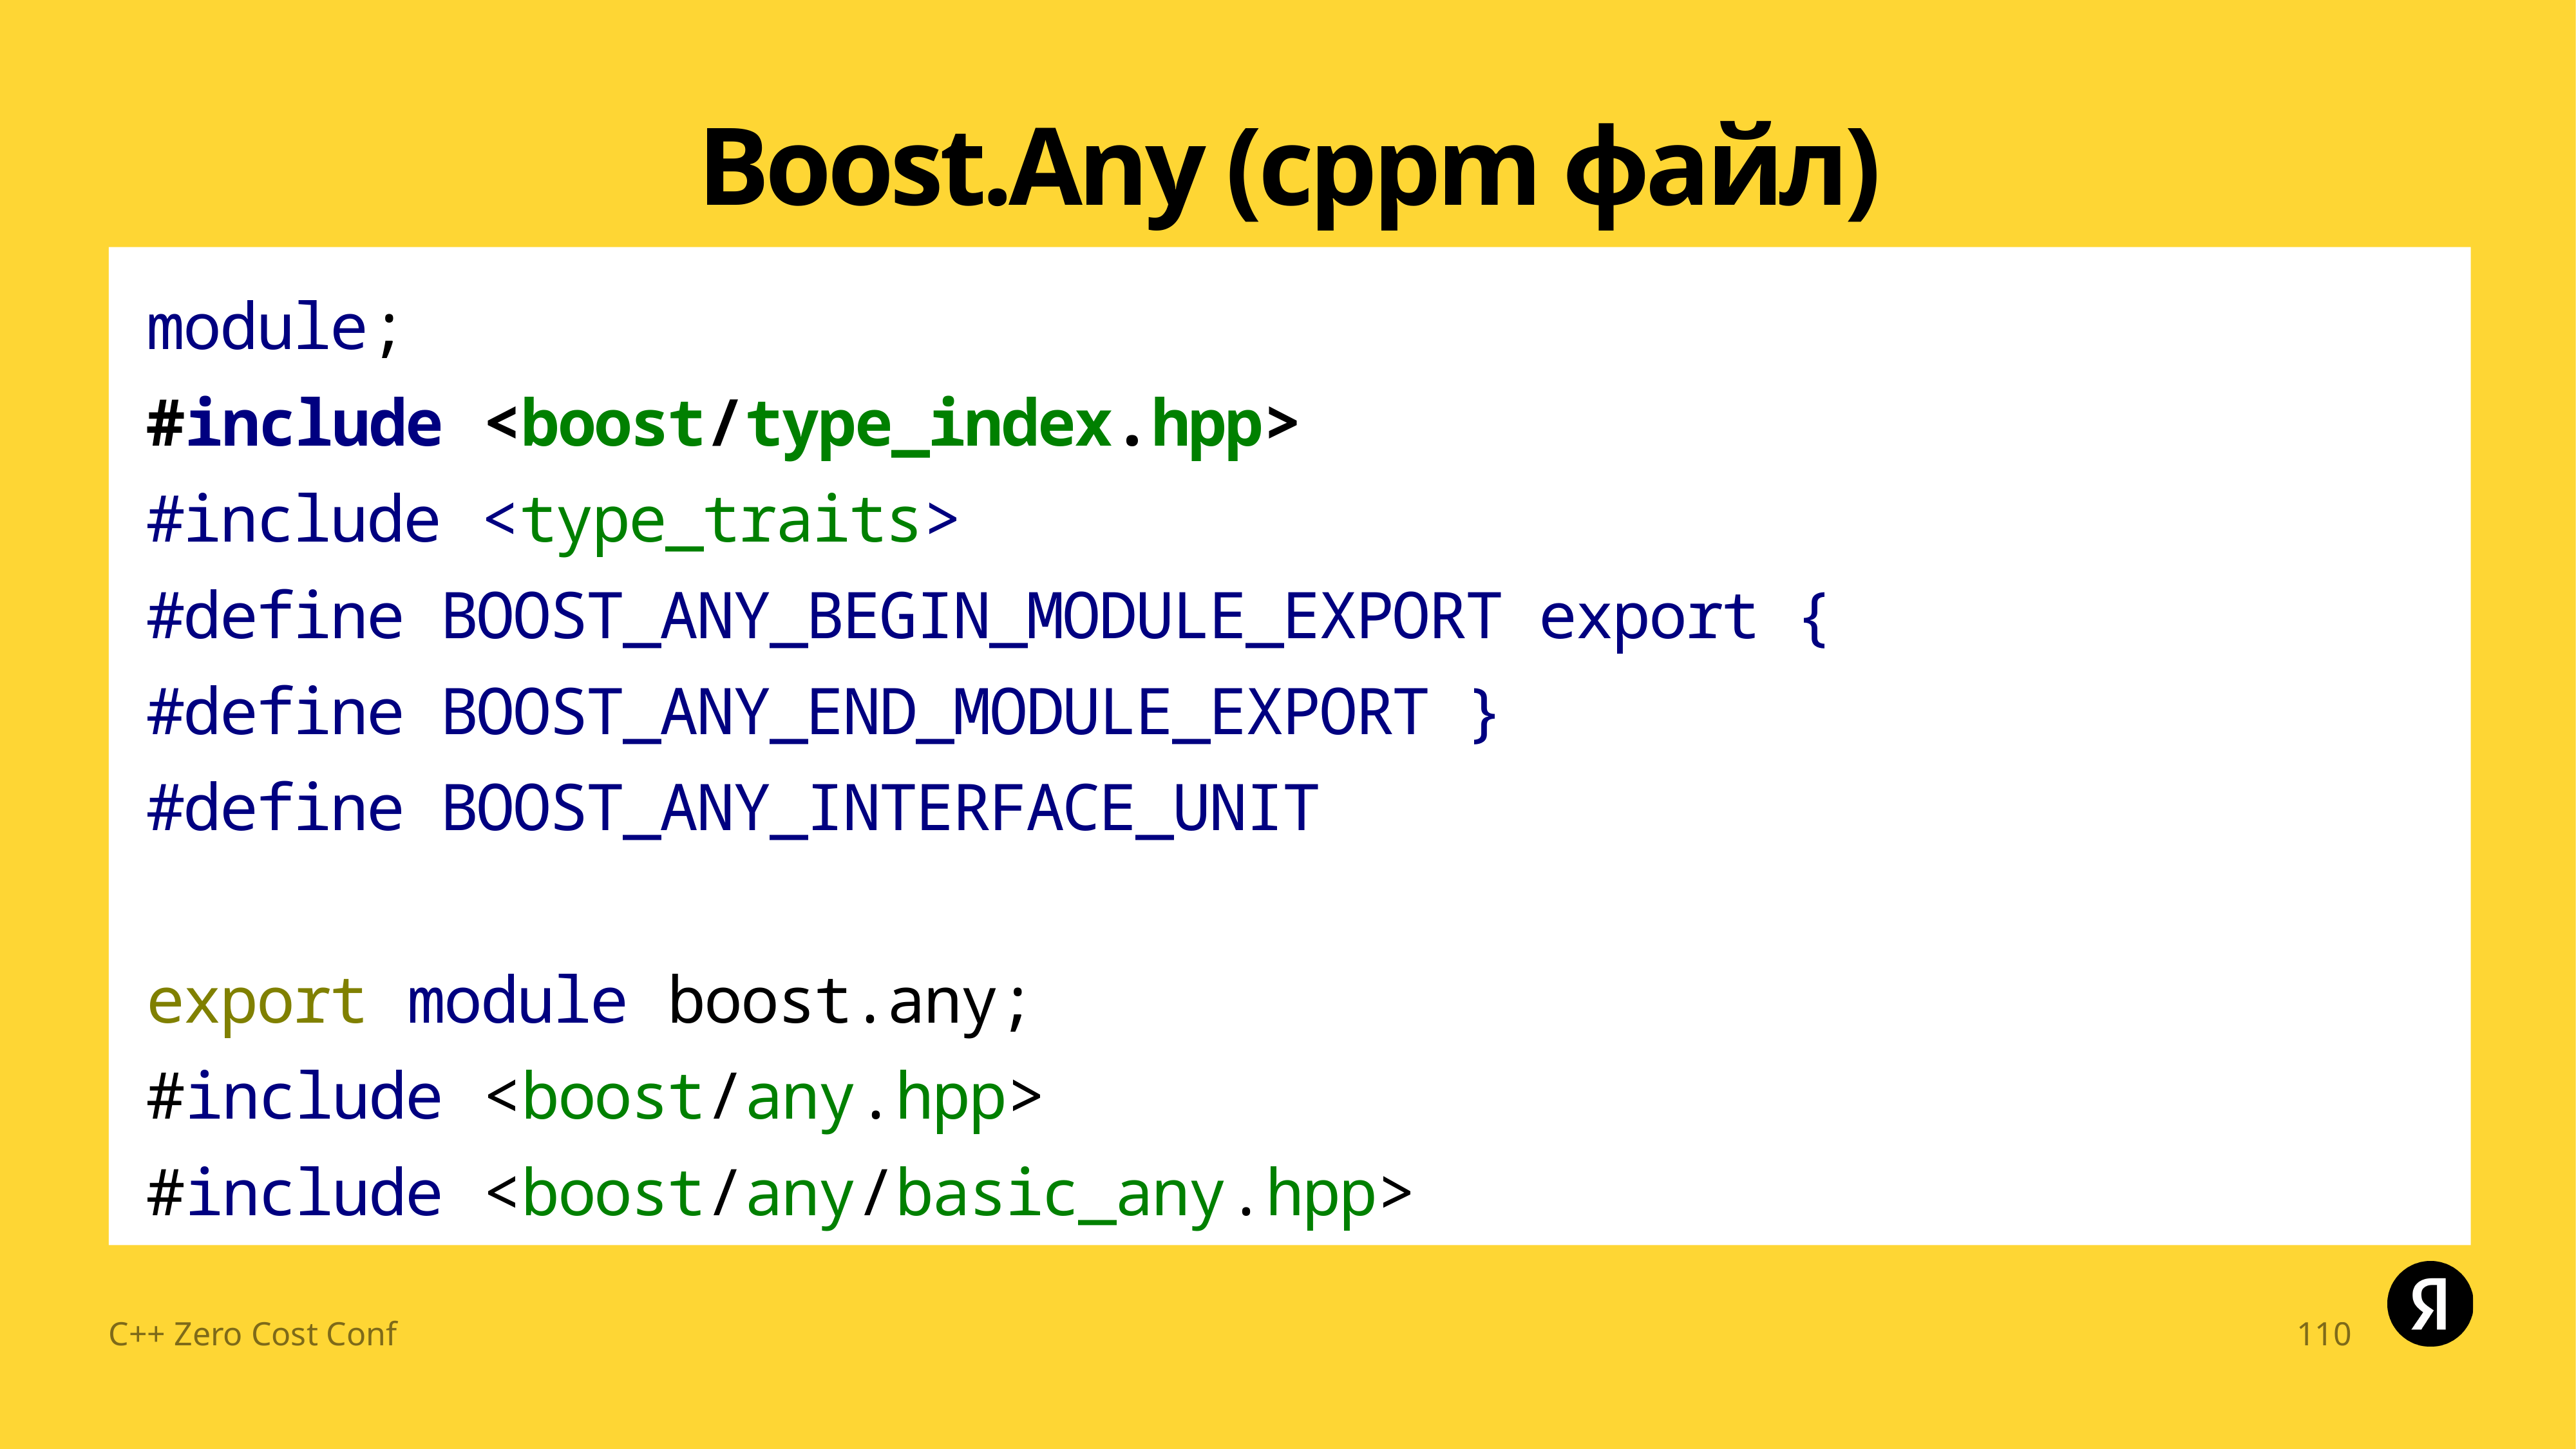

Boost.Any (cppm файл)
# module;
#include <boost/type_index.hpp>
#include <type_traits>
#define BOOST_ANY_BEGIN_MODULE_EXPORT export {
#define BOOST_ANY_END_MODULE_EXPORT }
#define BOOST_ANY_INTERFACE_UNIT
export module boost.any;
#include <boost/any.hpp>
#include <boost/any/basic_any.hpp>
C++ Zero Cost Conf
110